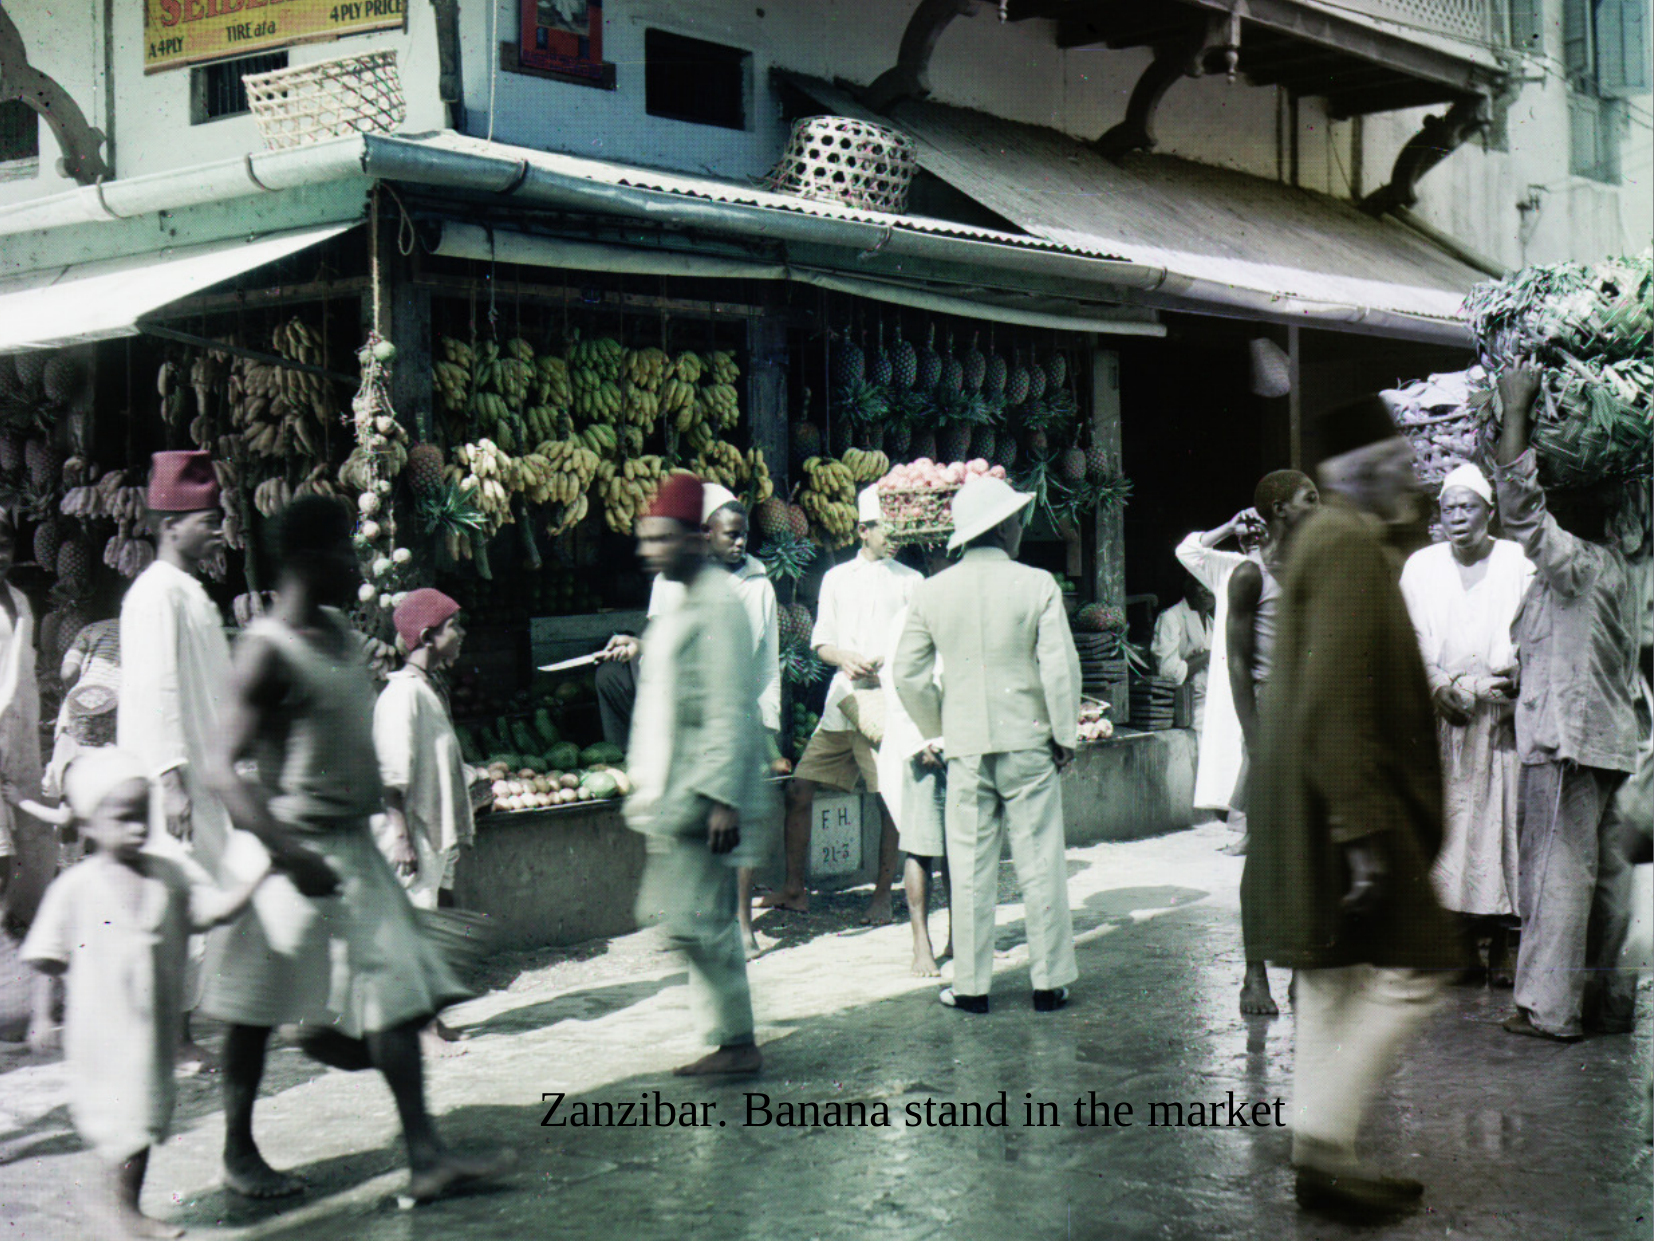

#
Zanzibar. Banana stand in the market